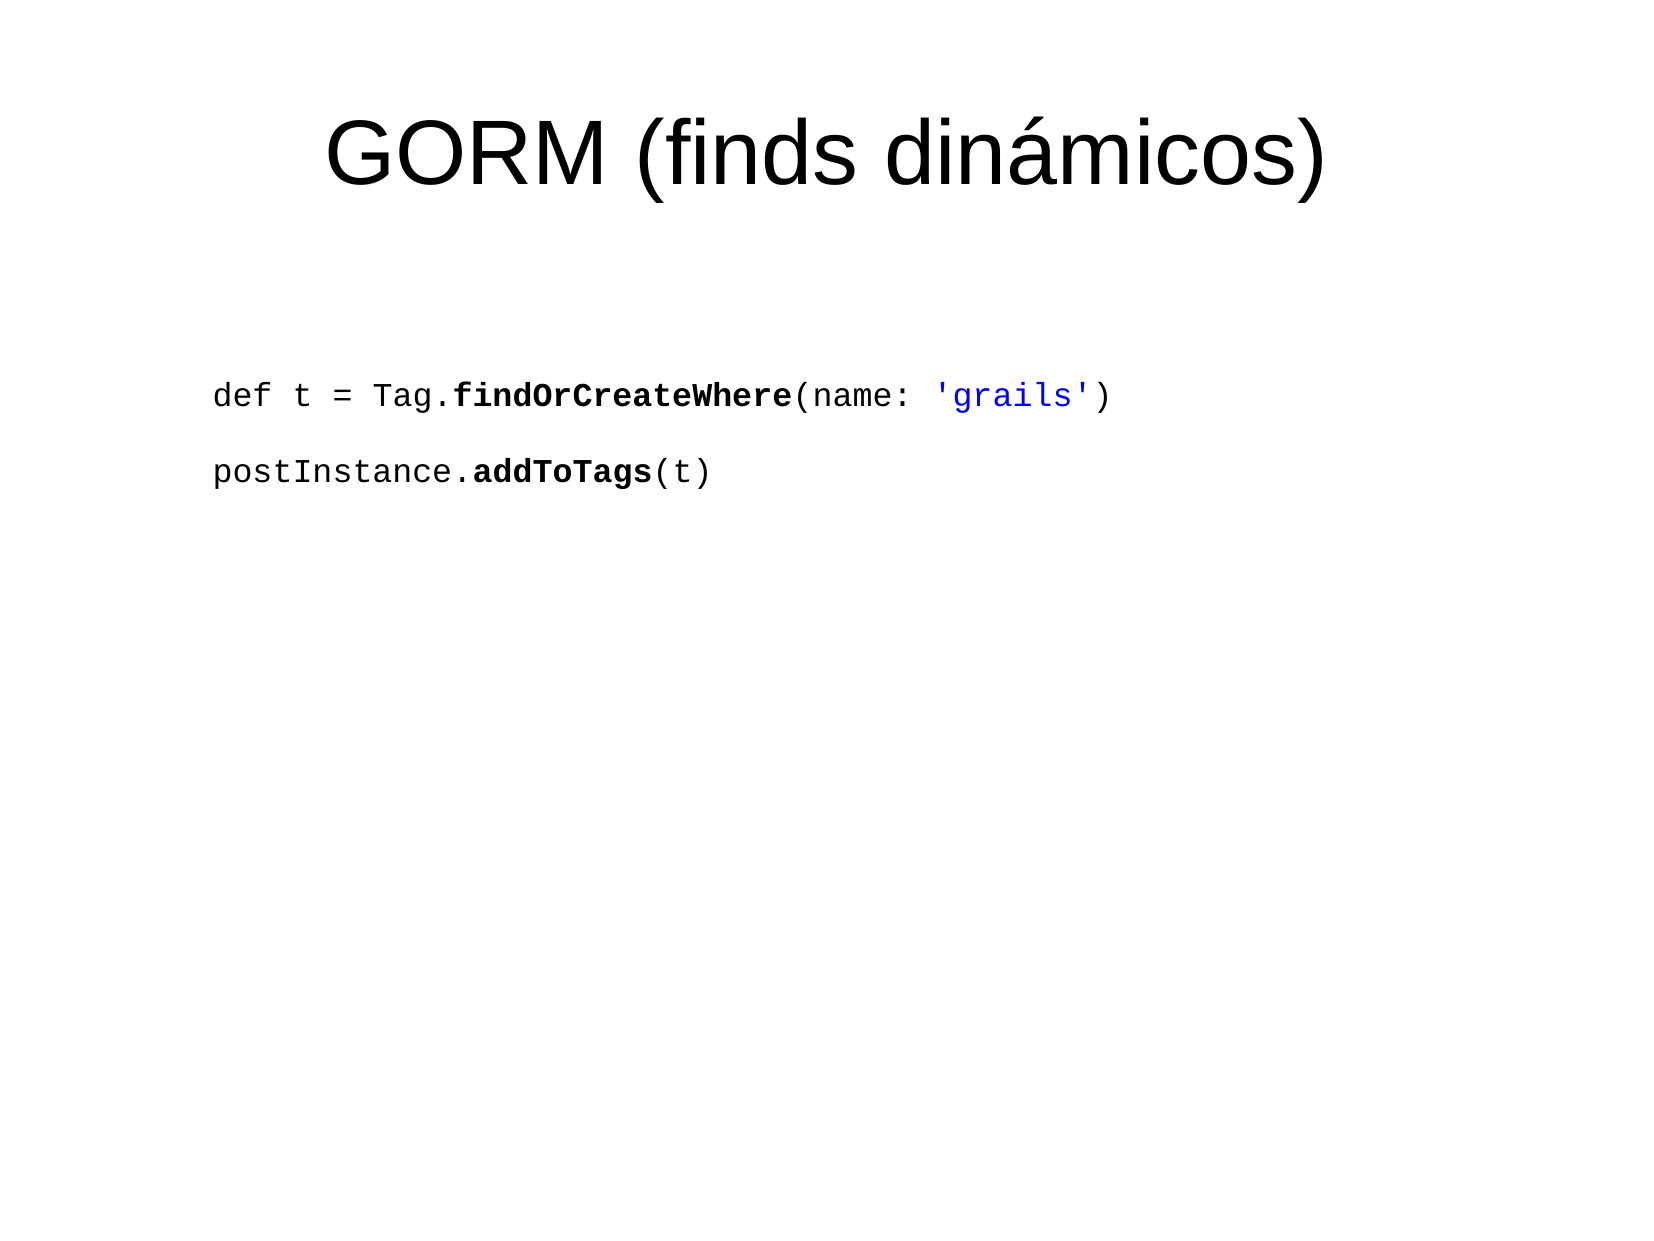

# GORM (finds dinámicos)
def t = Tag.findOrCreateWhere(name: 'grails')
postInstance.addToTags(t)